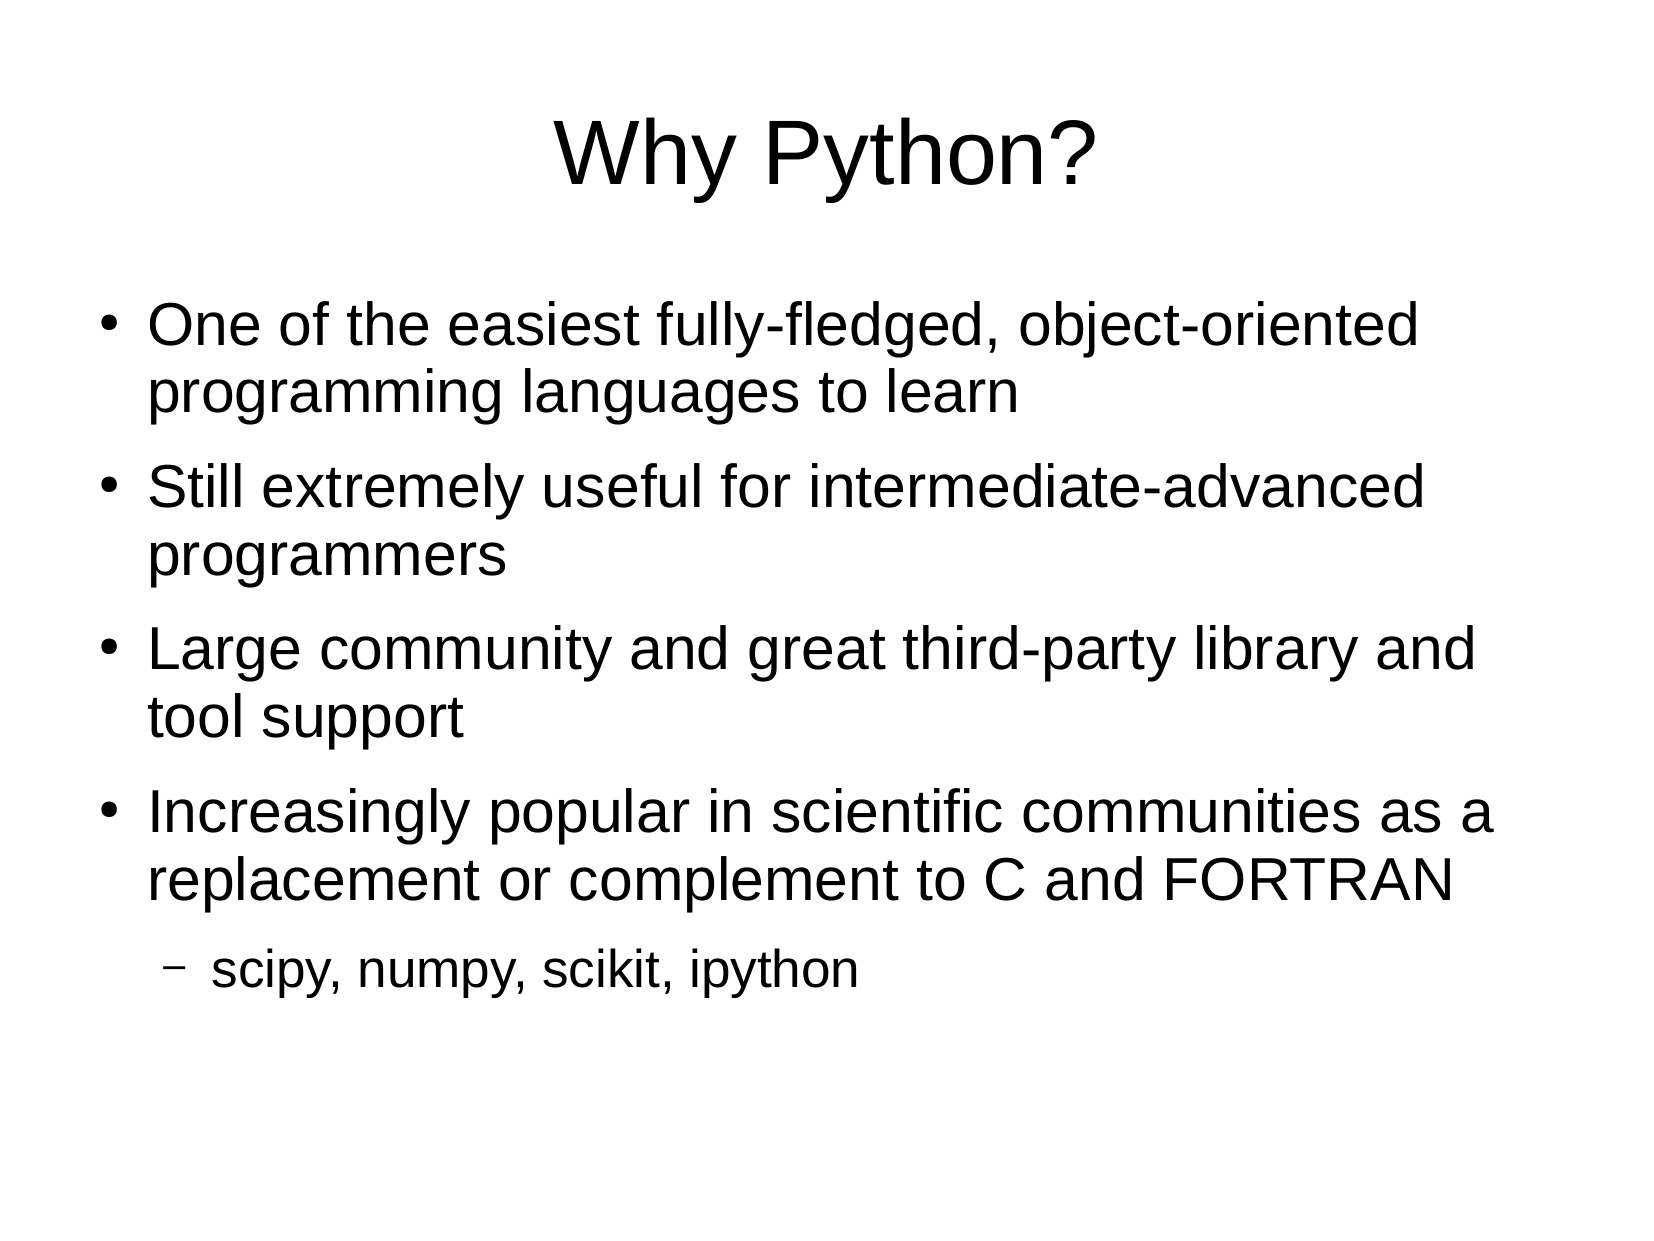

# Why Python?
One of the easiest fully-fledged, object-oriented programming languages to learn
Still extremely useful for intermediate-advanced programmers
Large community and great third-party library and tool support
Increasingly popular in scientific communities as a replacement or complement to C and FORTRAN
scipy, numpy, scikit, ipython